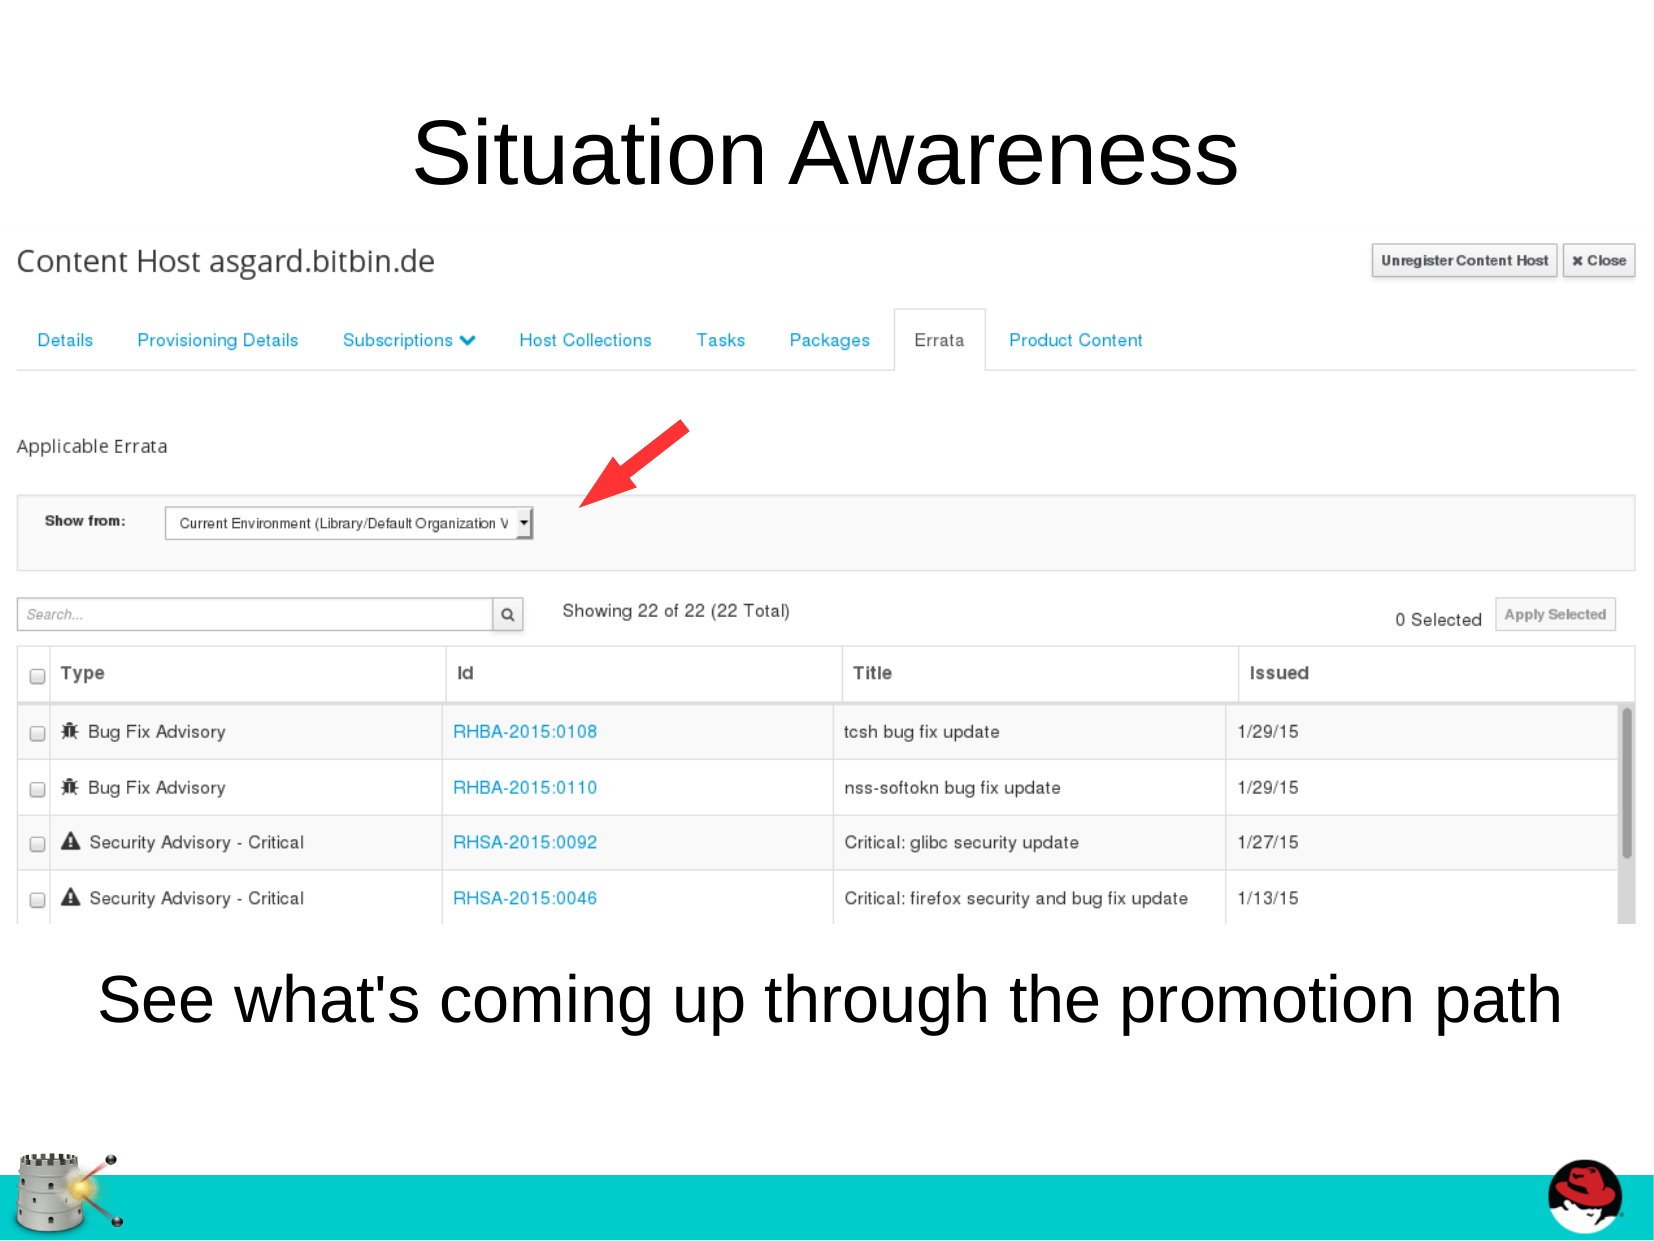

# Situation Awareness
See what's coming up through the promotion path